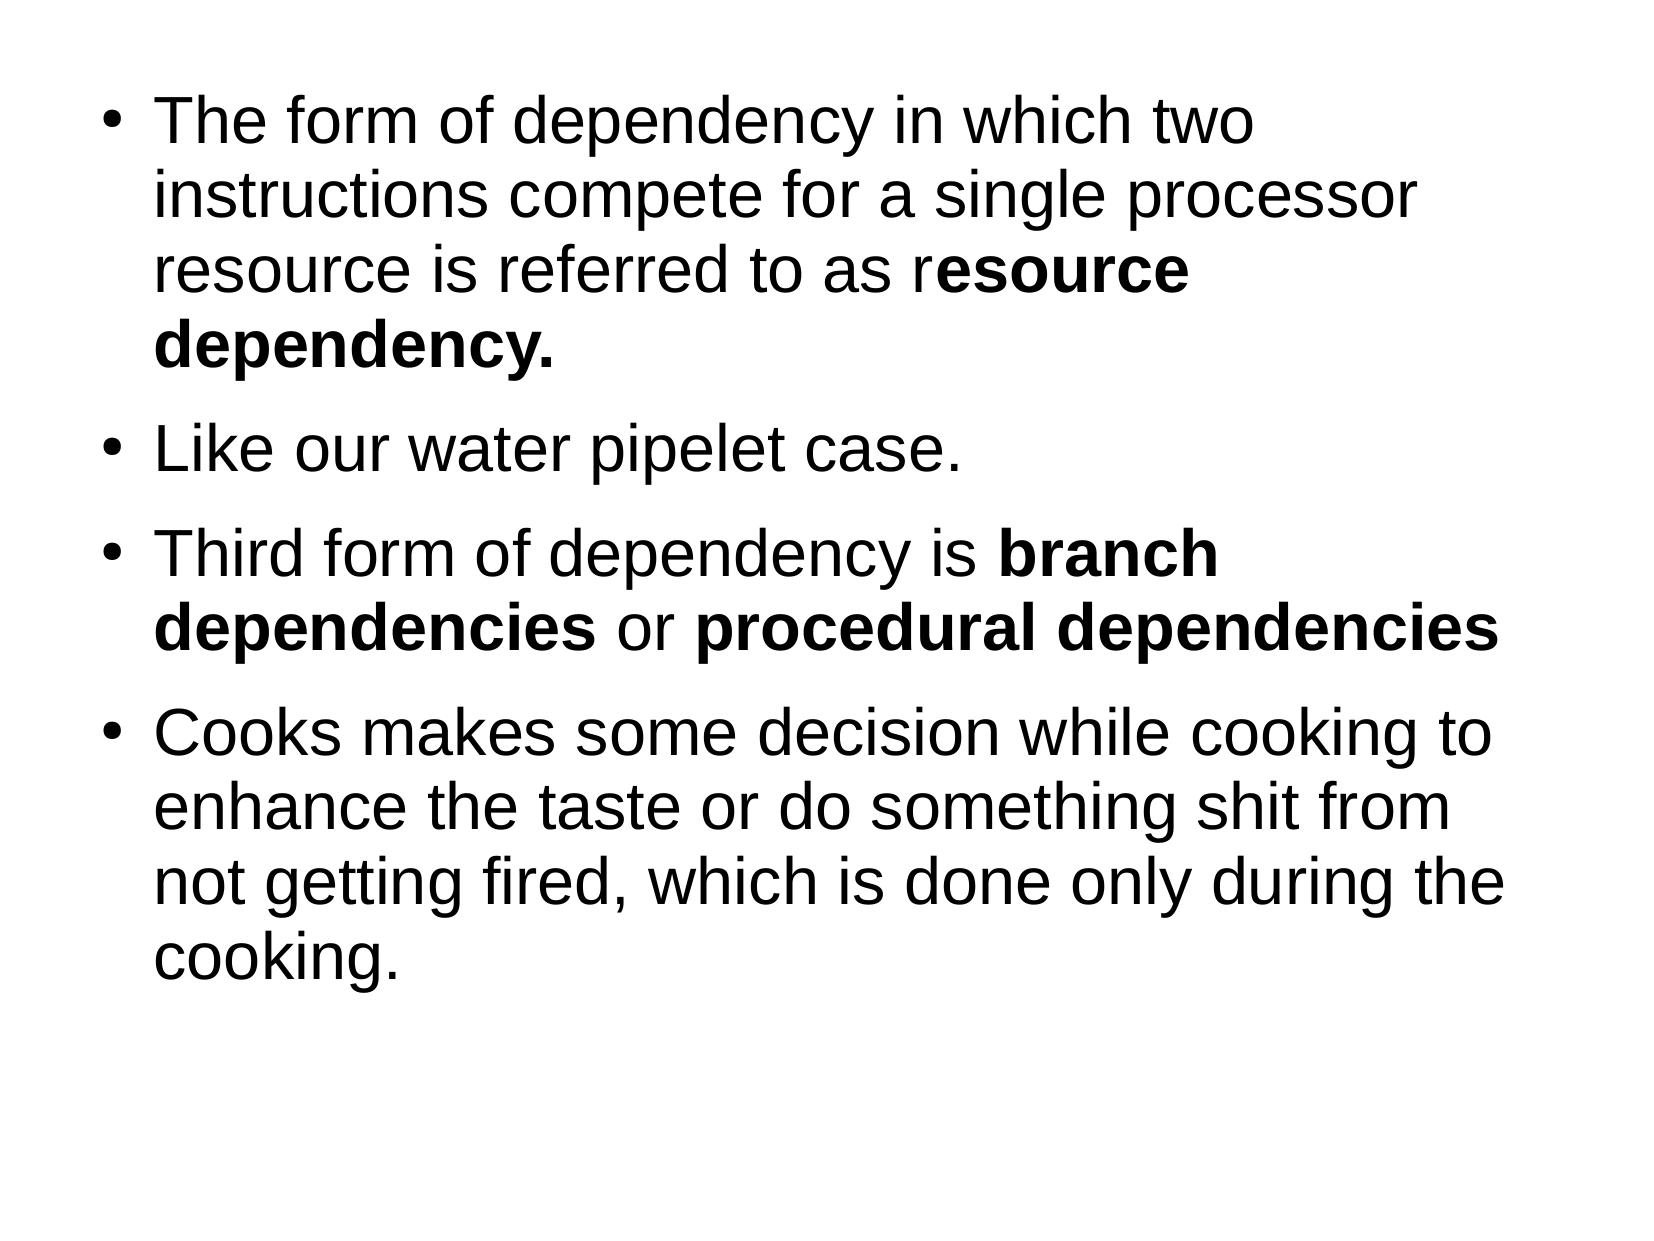

# The form of dependency in which two instructions compete for a single processor resource is referred to as resource dependency.
Like our water pipelet case.
Third form of dependency is branch dependencies or procedural dependencies
Cooks makes some decision while cooking to enhance the taste or do something shit from not getting fired, which is done only during the cooking.